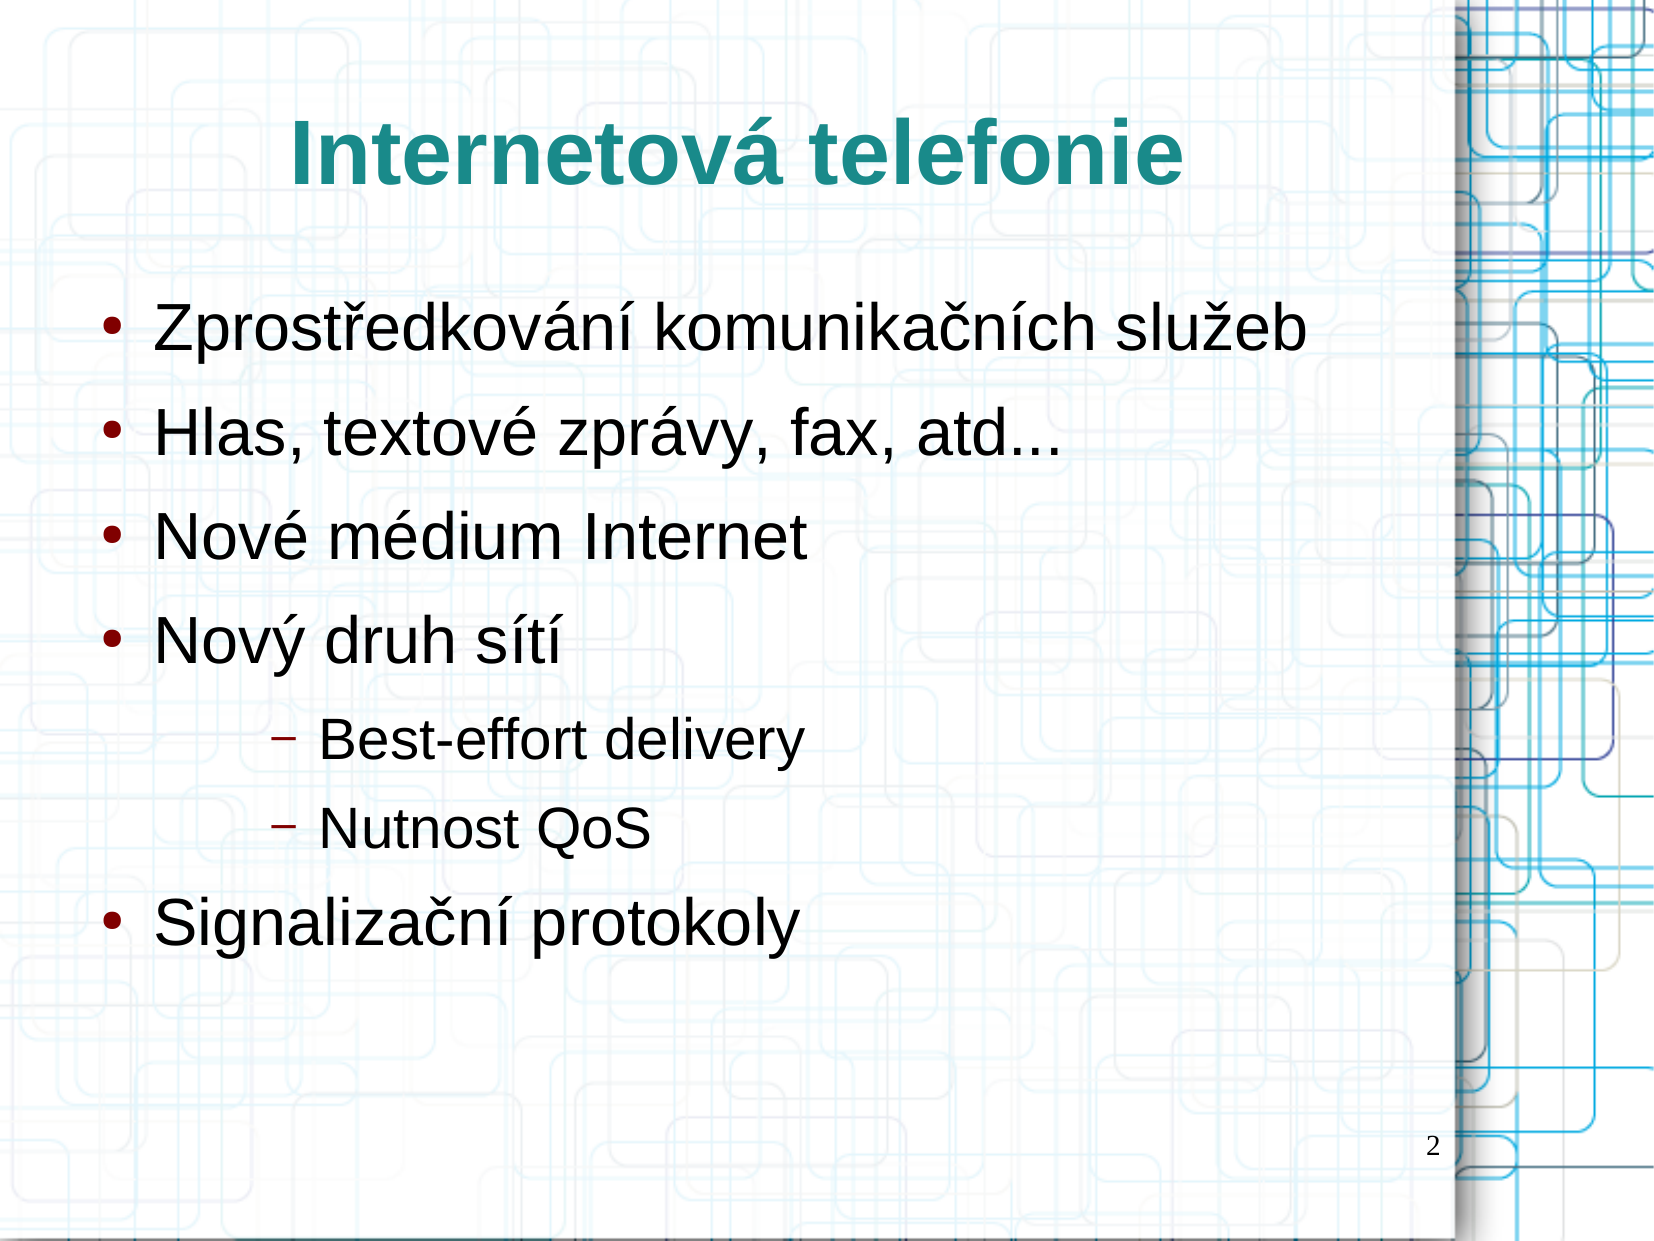

# Internetová telefonie
Zprostředkování komunikačních služeb
Hlas, textové zprávy, fax, atd...
Nové médium Internet
Nový druh sítí
Best-effort delivery
Nutnost QoS
Signalizační protokoly
2